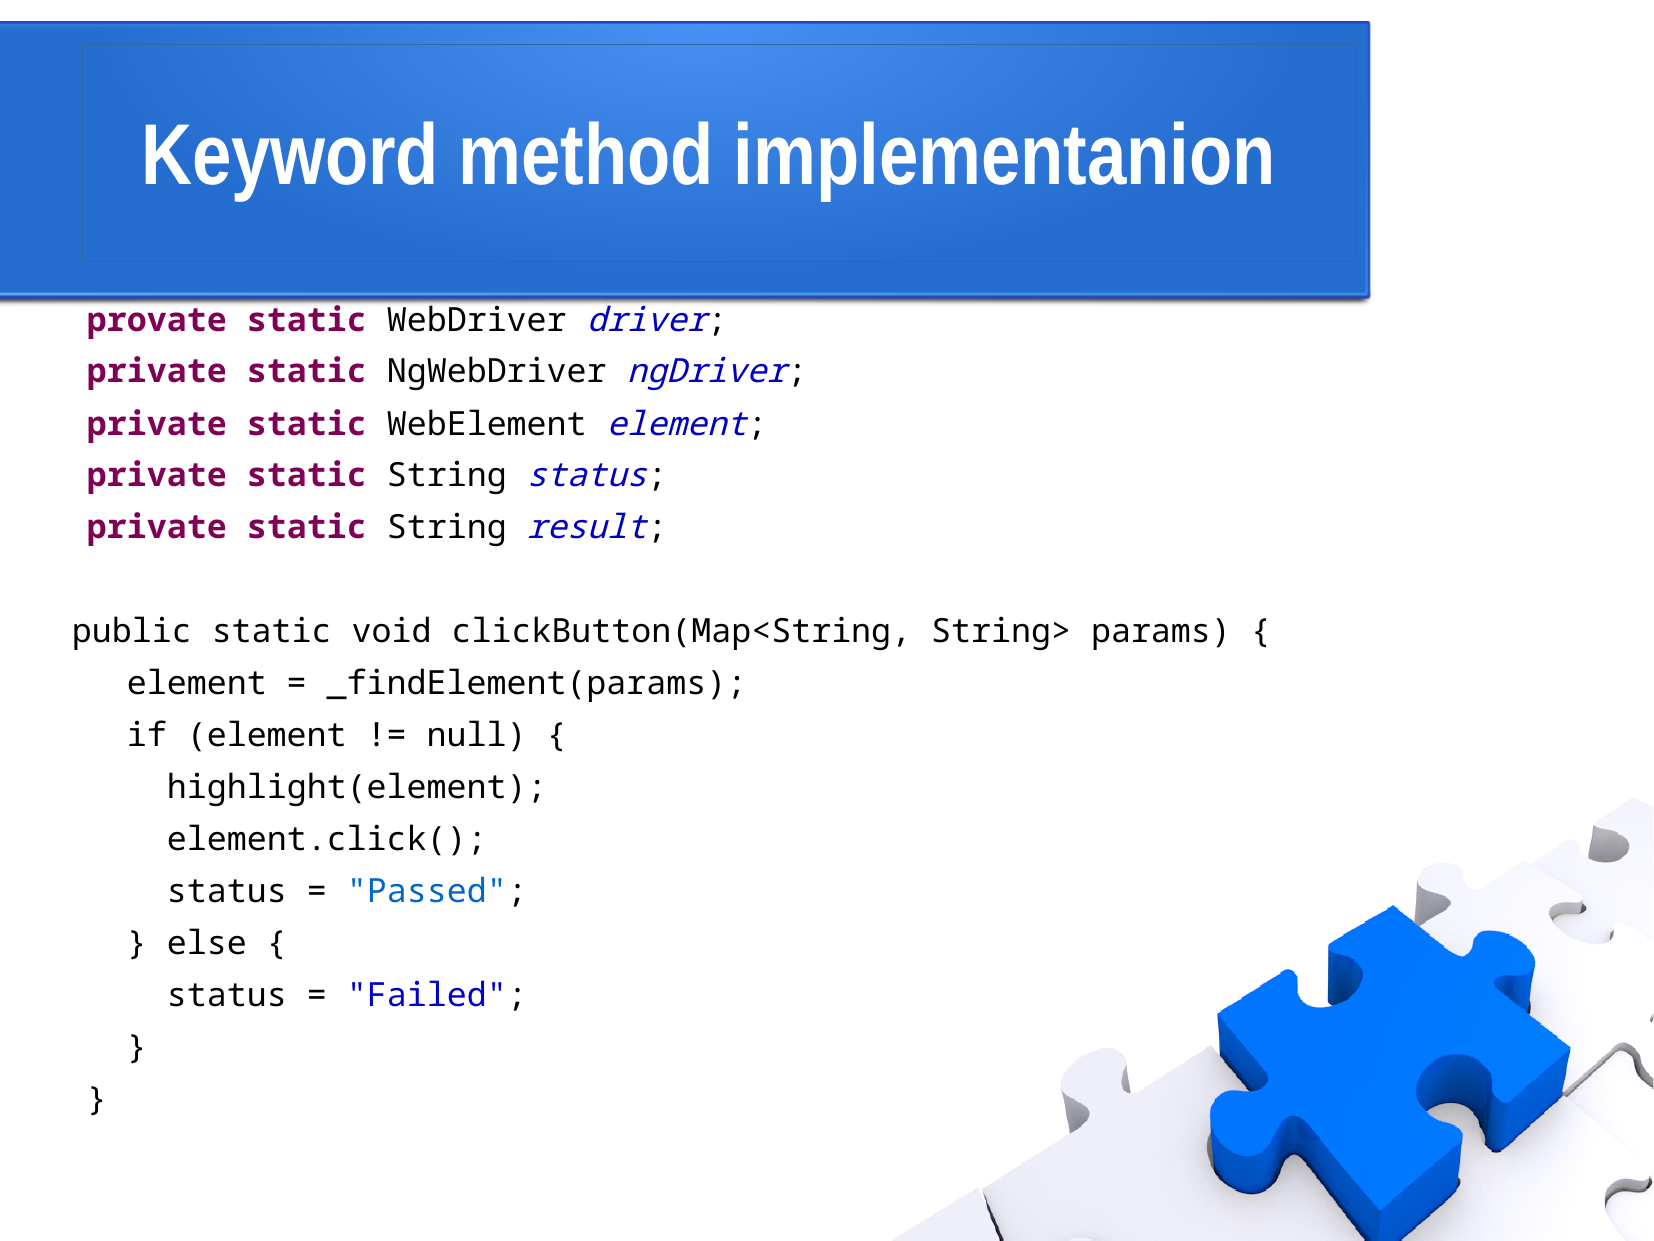

# Keyword method implementanion
provate static WebDriver driver;
private static NgWebDriver ngDriver;
private static WebElement element;
private static String status;
private static String result;
public static void clickButton(Map<String, String> params) {
 element = _findElement(params);
 if (element != null) {
 highlight(element);
 element.click();
 status = "Passed";
 } else {
 status = "Failed";
 }
}